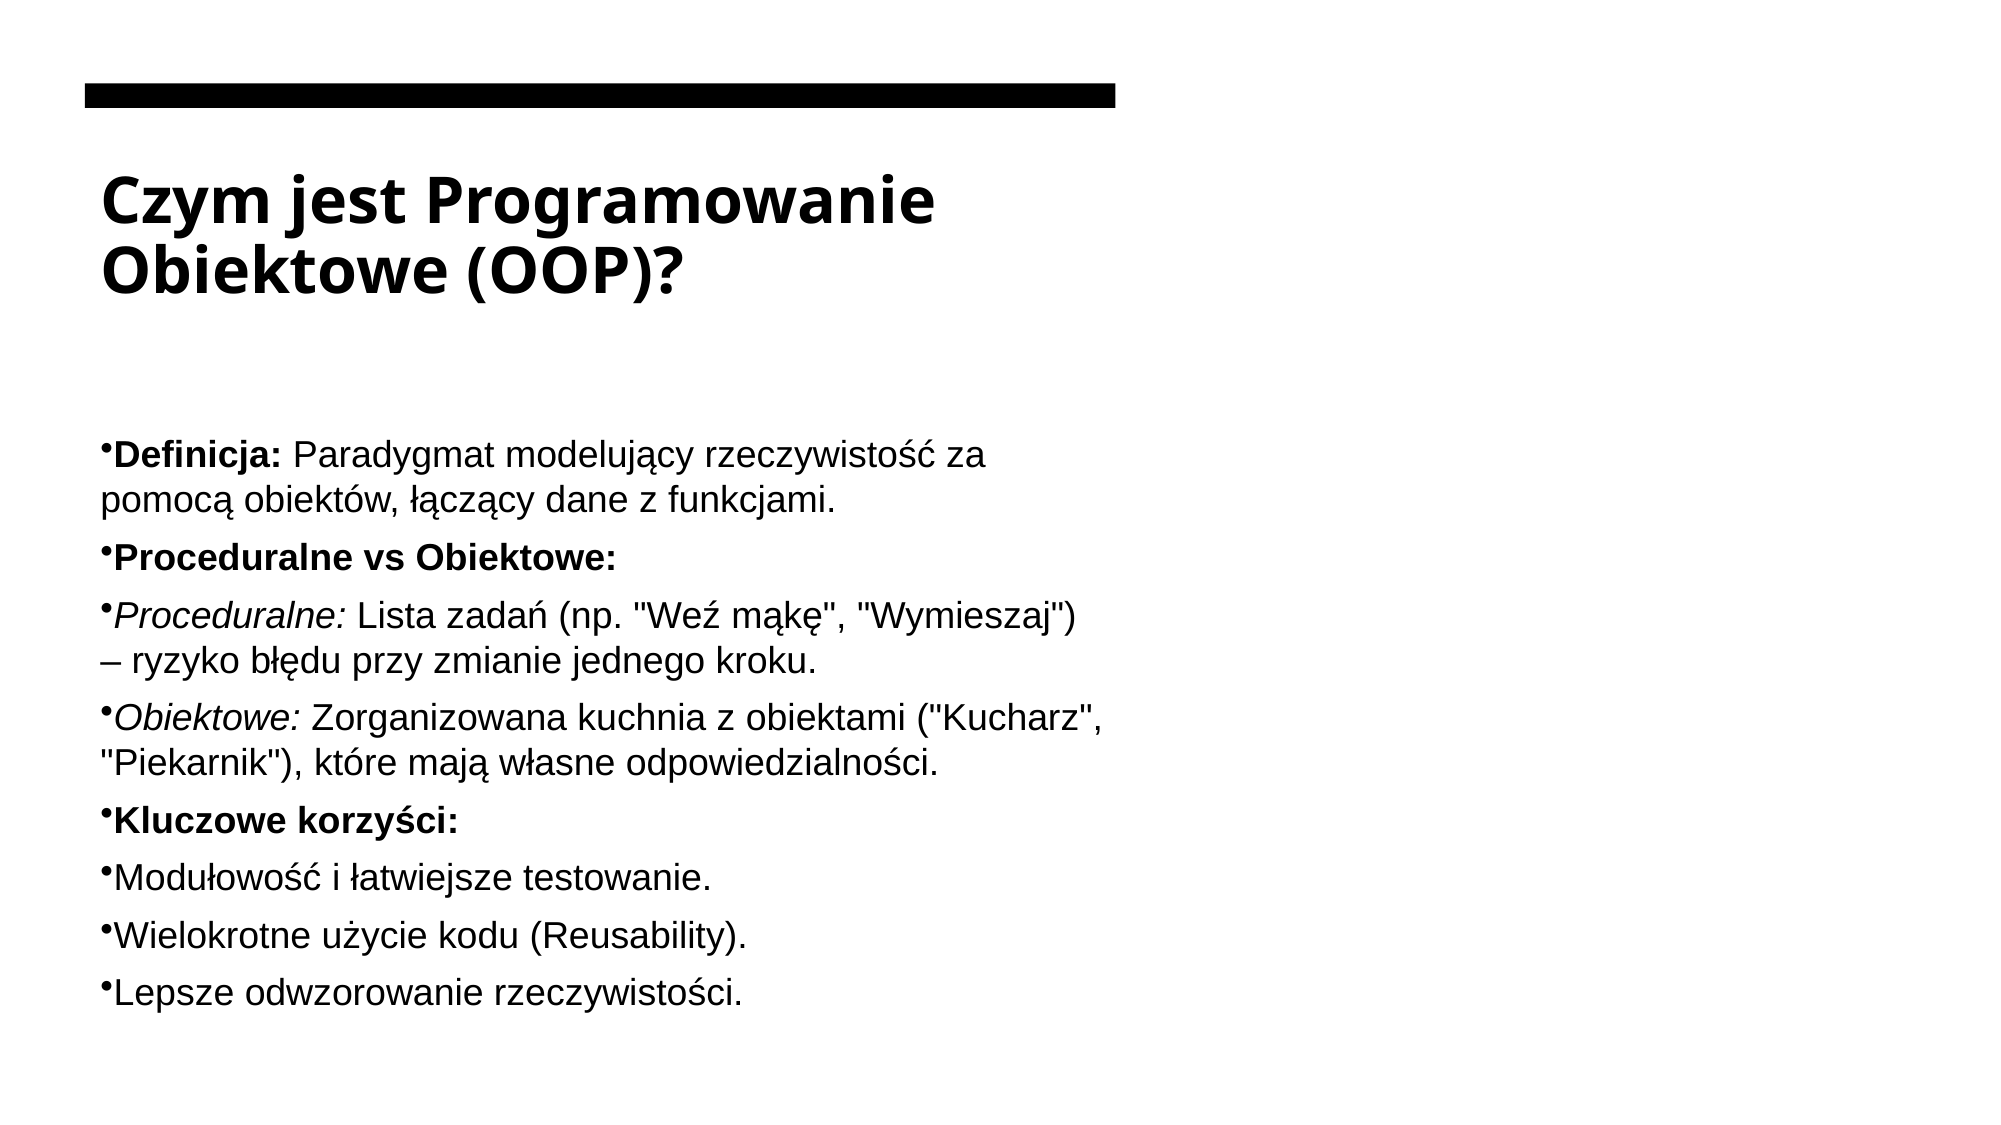

# Czym jest Programowanie Obiektowe (OOP)?
Definicja: Paradygmat modelujący rzeczywistość za pomocą obiektów, łączący dane z funkcjami.
Proceduralne vs Obiektowe:
Proceduralne: Lista zadań (np. "Weź mąkę", "Wymieszaj") – ryzyko błędu przy zmianie jednego kroku.
Obiektowe: Zorganizowana kuchnia z obiektami ("Kucharz", "Piekarnik"), które mają własne odpowiedzialności.
Kluczowe korzyści:
Modułowość i łatwiejsze testowanie.
Wielokrotne użycie kodu (Reusability).
Lepsze odwzorowanie rzeczywistości.